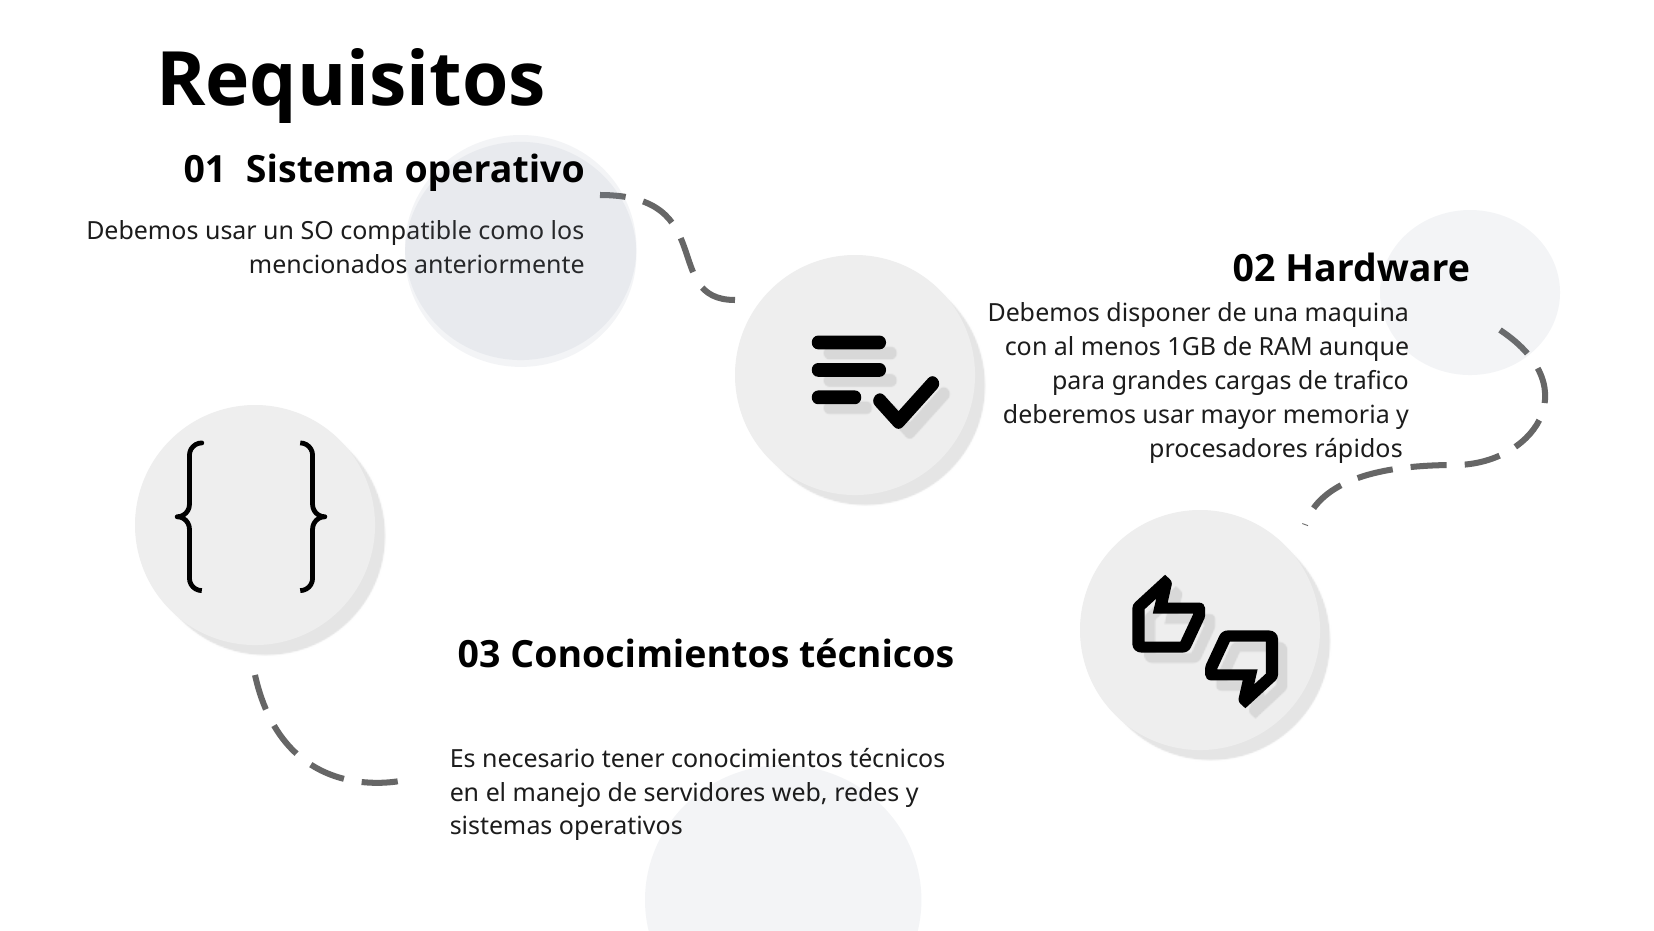

Requisitos
01 Sistema operativo
Debemos usar un SO compatible como los mencionados anteriormente
02 Hardware
Debemos disponer de una maquina con al menos 1GB de RAM aunque para grandes cargas de trafico deberemos usar mayor memoria y procesadores rápidos
03 Conocimientos técnicos
Es necesario tener conocimientos técnicos en el manejo de servidores web, redes y sistemas operativos